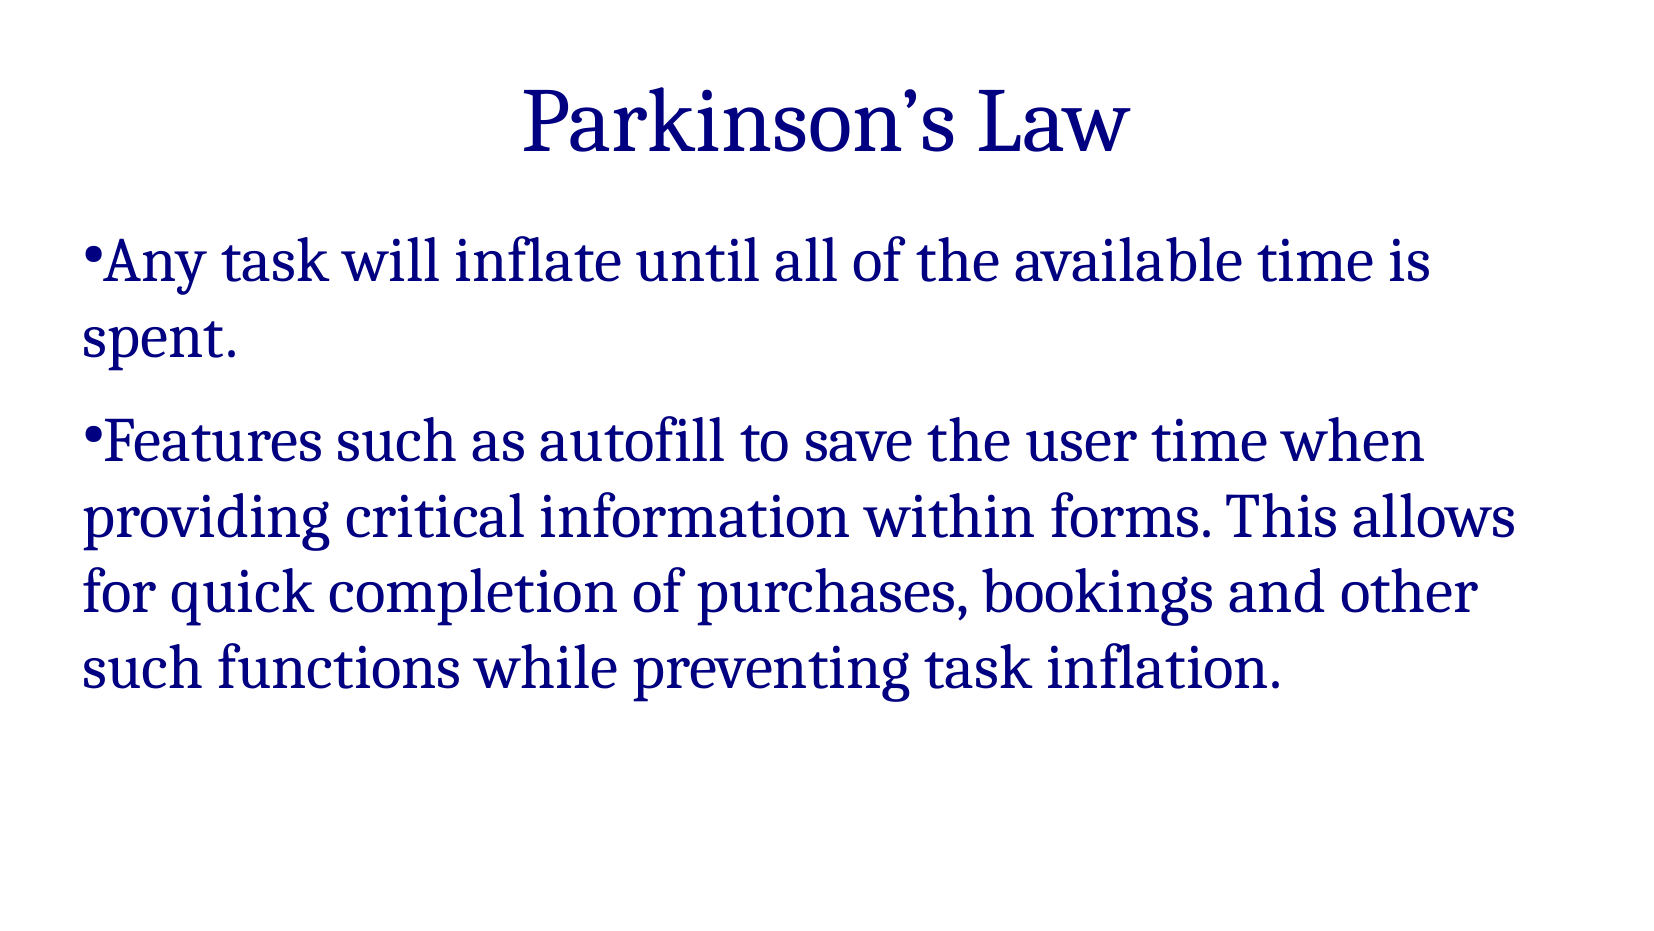

# Parkinson’s Law
Any task will inflate until all of the available time is spent.
Features such as autofill to save the user time when providing critical information within forms. This allows for quick completion of purchases, bookings and other such functions while preventing task inflation.